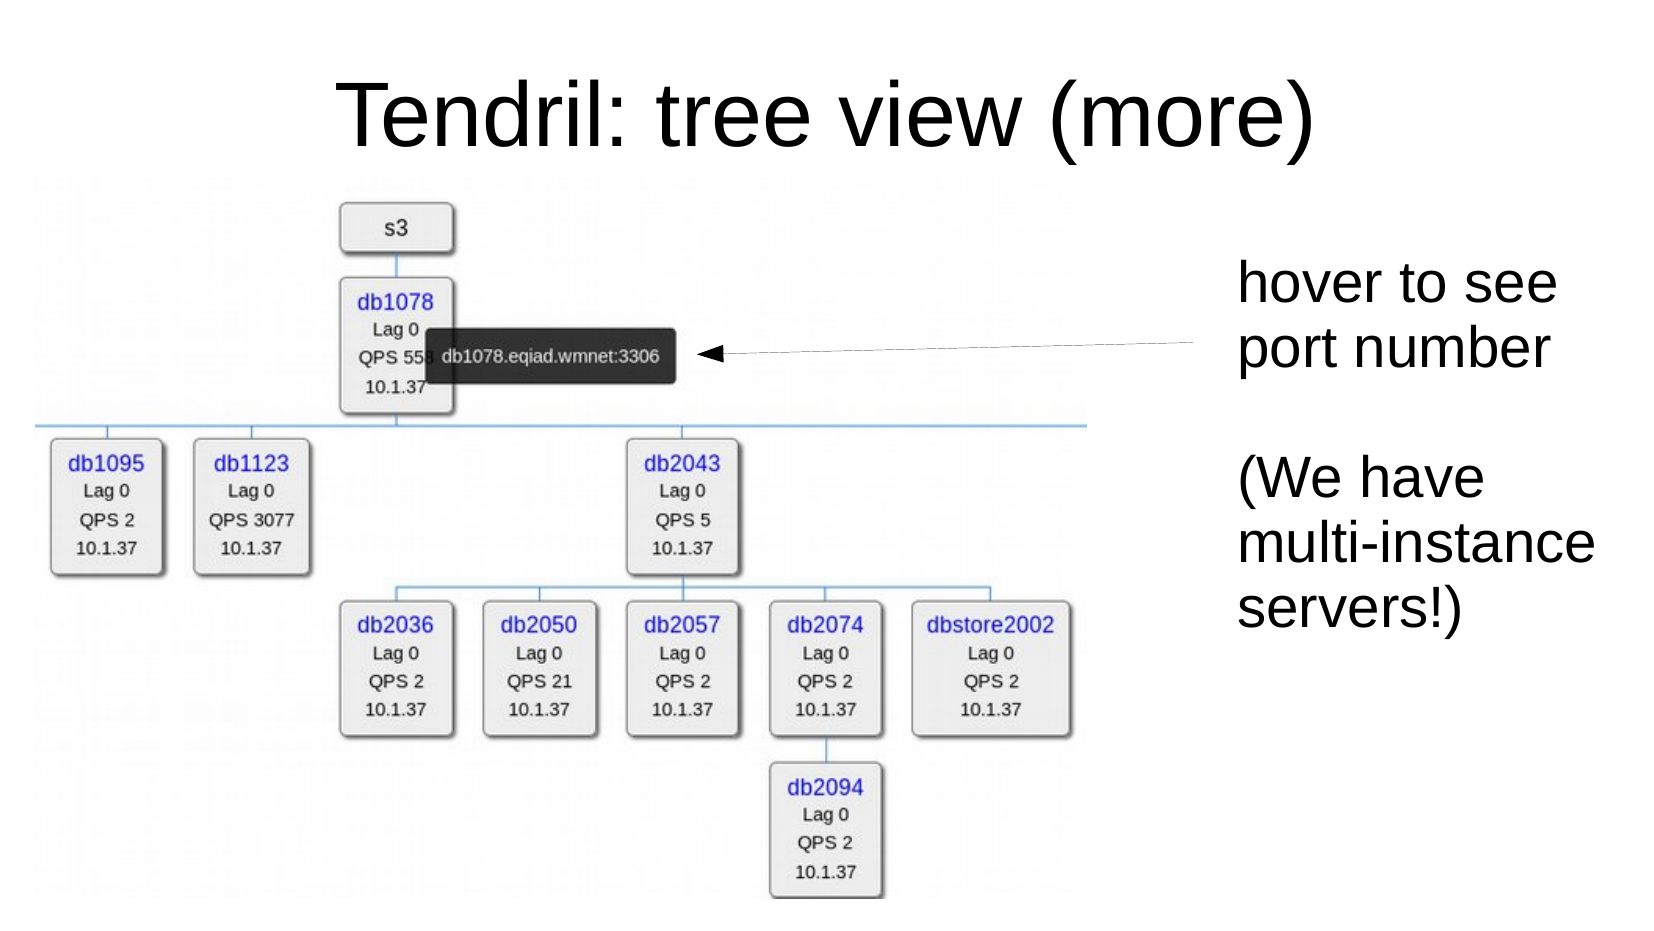

# Tendril: tree view (more)
hover to see port number
(We have
multi-instance
servers!)